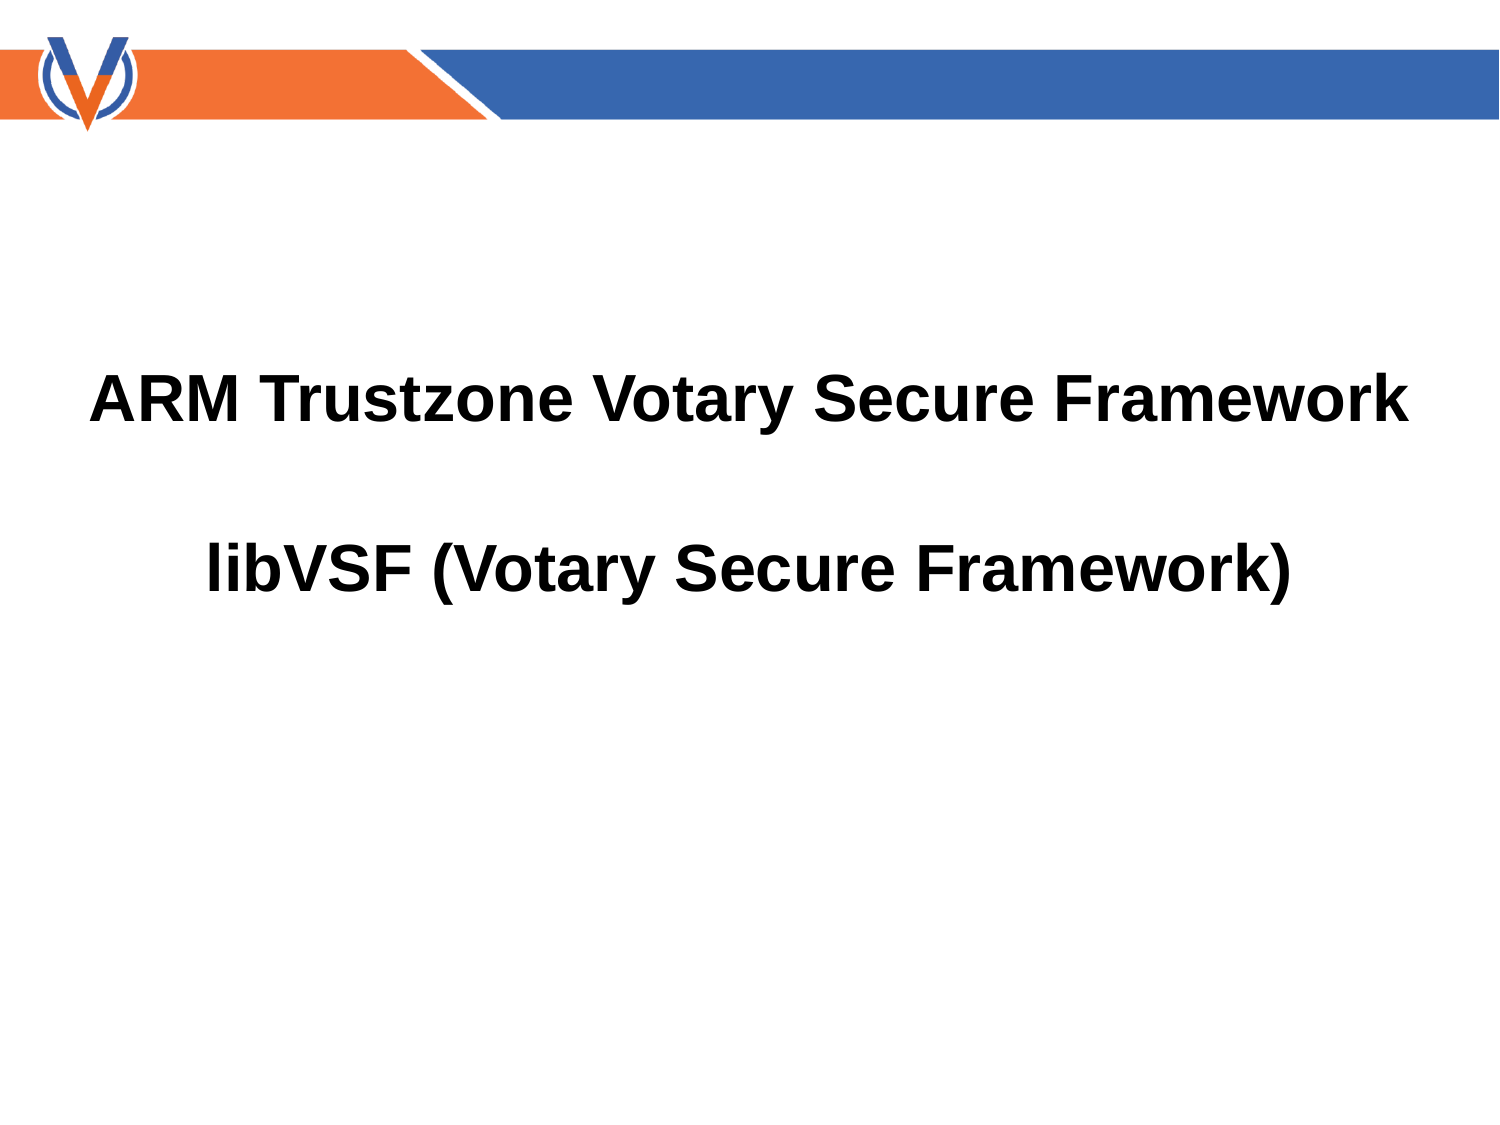

ARM Trustzone Votary Secure Framework
libVSF (Votary Secure Framework)